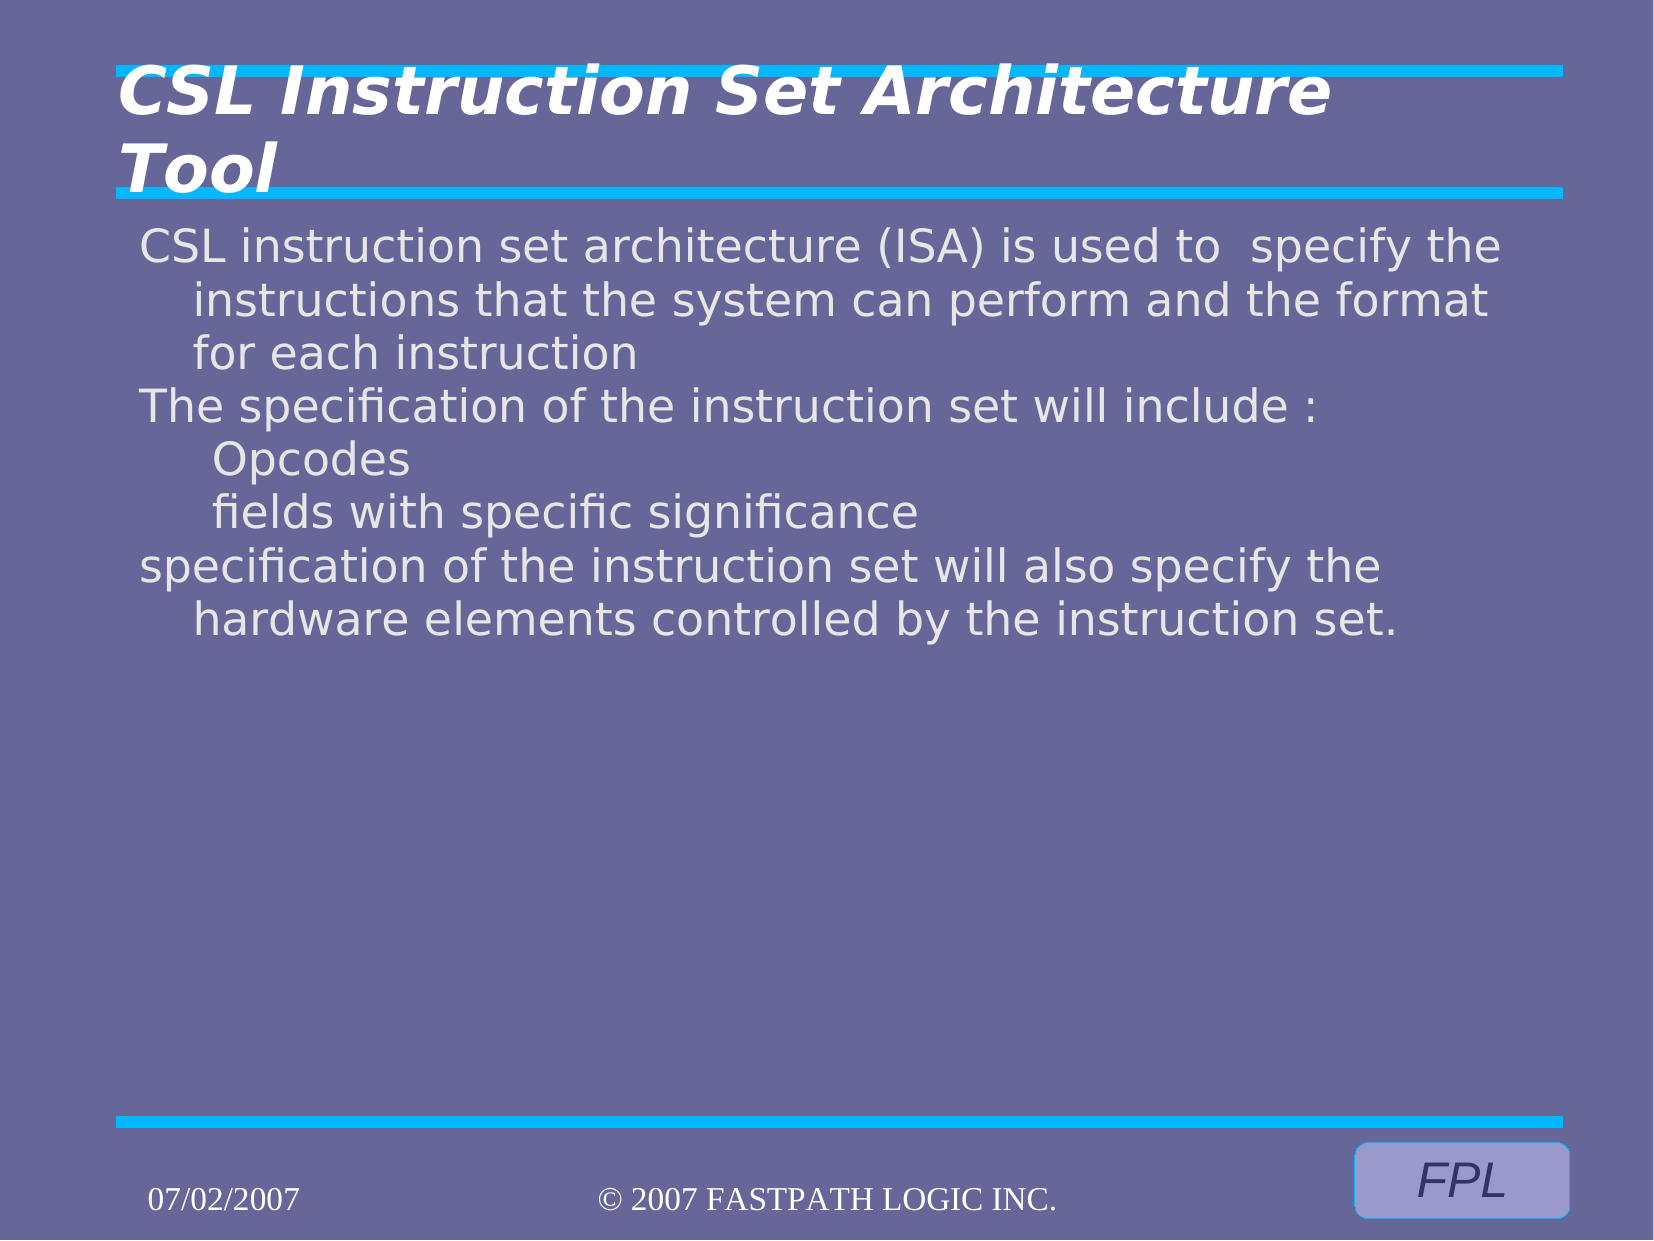

# CSL Instruction Set Architecture Tool
CSL instruction set architecture (ISA) is used to specify the instructions that the system can perform and the format for each instruction
The specification of the instruction set will include :
 Opcodes
 fields with specific significance
specification of the instruction set will also specify the hardware elements controlled by the instruction set.
07/02/2007
© 2007 FASTPATH LOGIC INC.